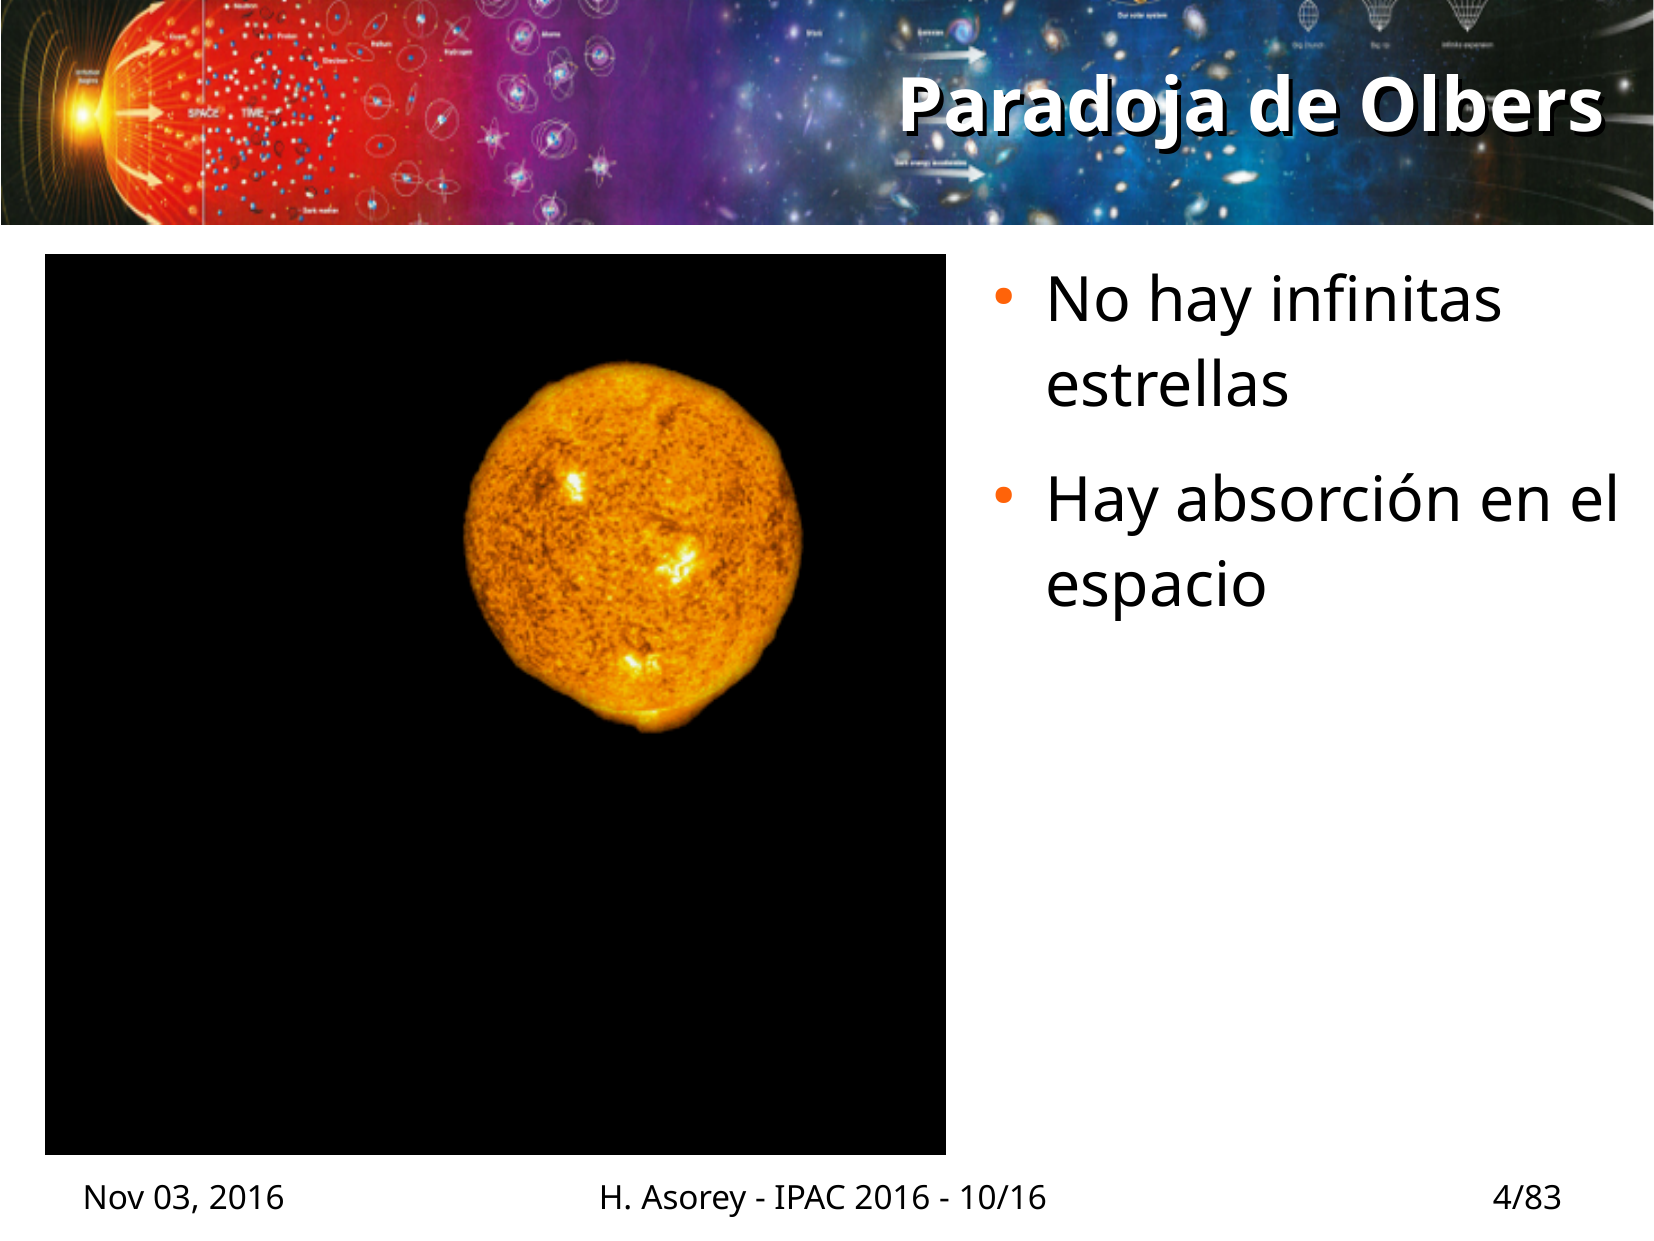

# Paradoja de Olbers
No hay infinitas estrellas
Hay absorción en el espacio
Nov 03, 2016
H. Asorey - IPAC 2016 - 10/16
4